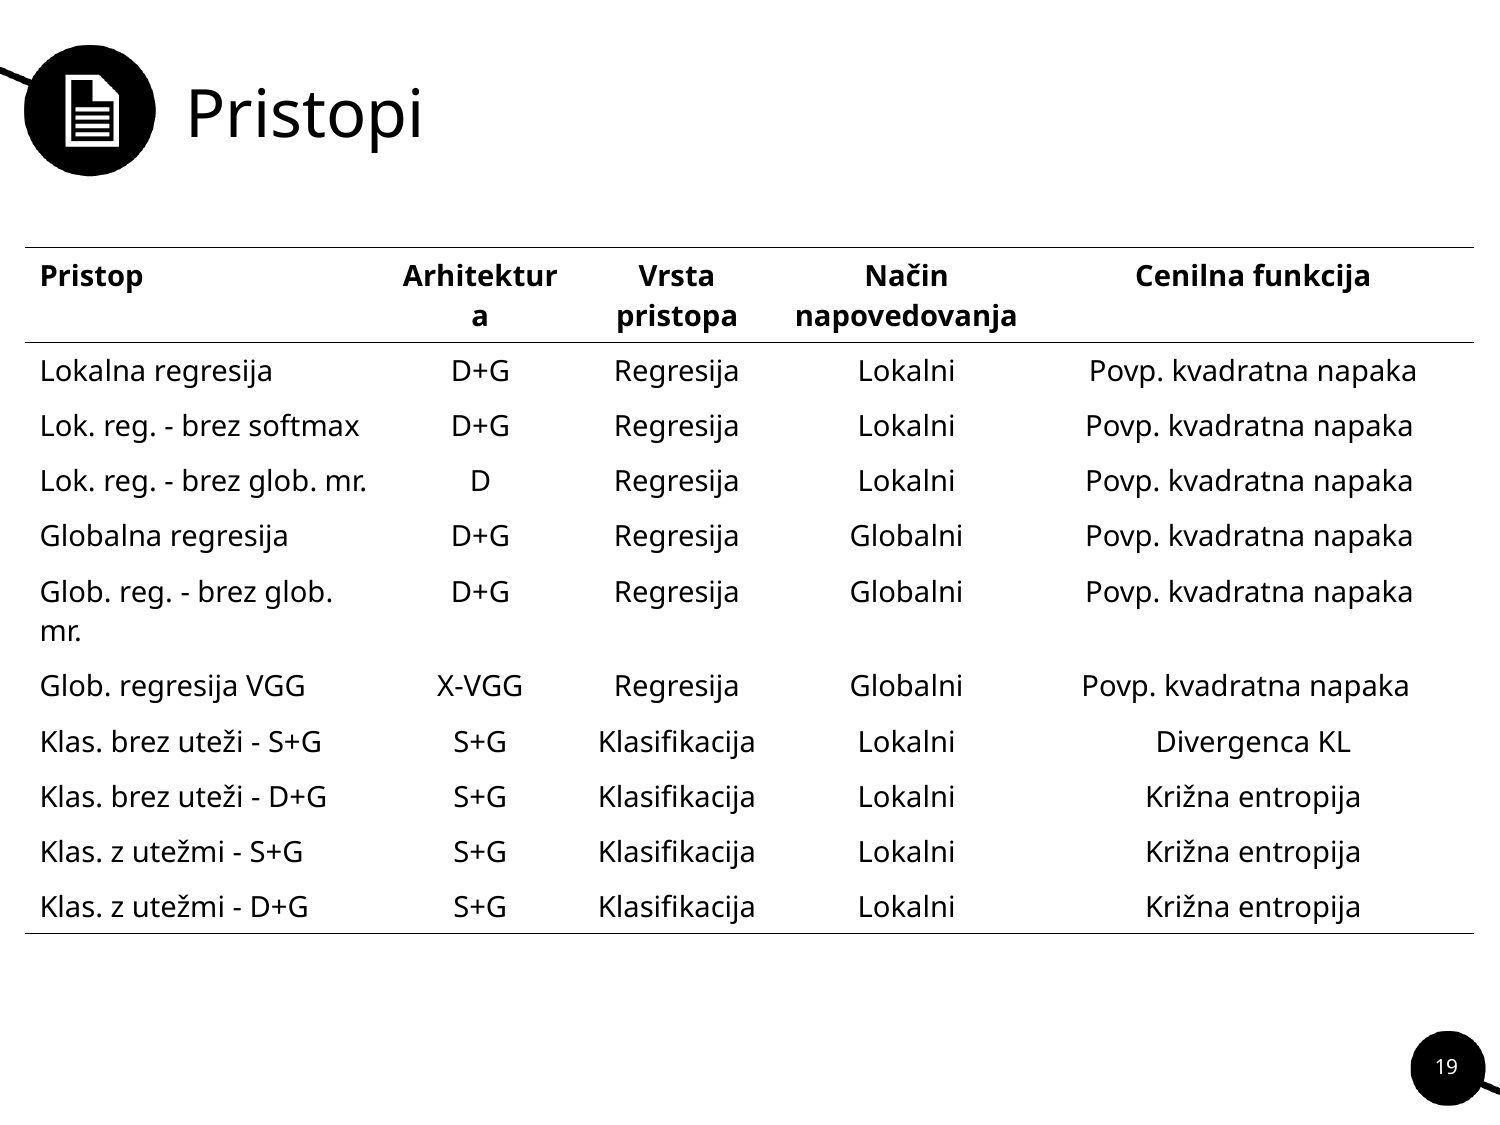

# Pristopi
| Pristop | Arhitektura | Vrsta pristopa | Način napovedovanja | Cenilna funkcija |
| --- | --- | --- | --- | --- |
| Lokalna regresija | D+G | Regresija | Lokalni | Povp. kvadratna napaka |
| Lok. reg. - brez softmax | D+G | Regresija | Lokalni | Povp. kvadratna napaka |
| Lok. reg. - brez glob. mr. | D | Regresija | Lokalni | Povp. kvadratna napaka |
| Globalna regresija | D+G | Regresija | Globalni | Povp. kvadratna napaka |
| Glob. reg. - brez glob. mr. | D+G | Regresija | Globalni | Povp. kvadratna napaka |
| Glob. regresija VGG | X-VGG | Regresija | Globalni | Povp. kvadratna napaka |
| Klas. brez uteži - S+G | S+G | Klasifikacija | Lokalni | Divergenca KL |
| Klas. brez uteži - D+G | S+G | Klasifikacija | Lokalni | Križna entropija |
| Klas. z utežmi - S+G | S+G | Klasifikacija | Lokalni | Križna entropija |
| Klas. z utežmi - D+G | S+G | Klasifikacija | Lokalni | Križna entropija |
19